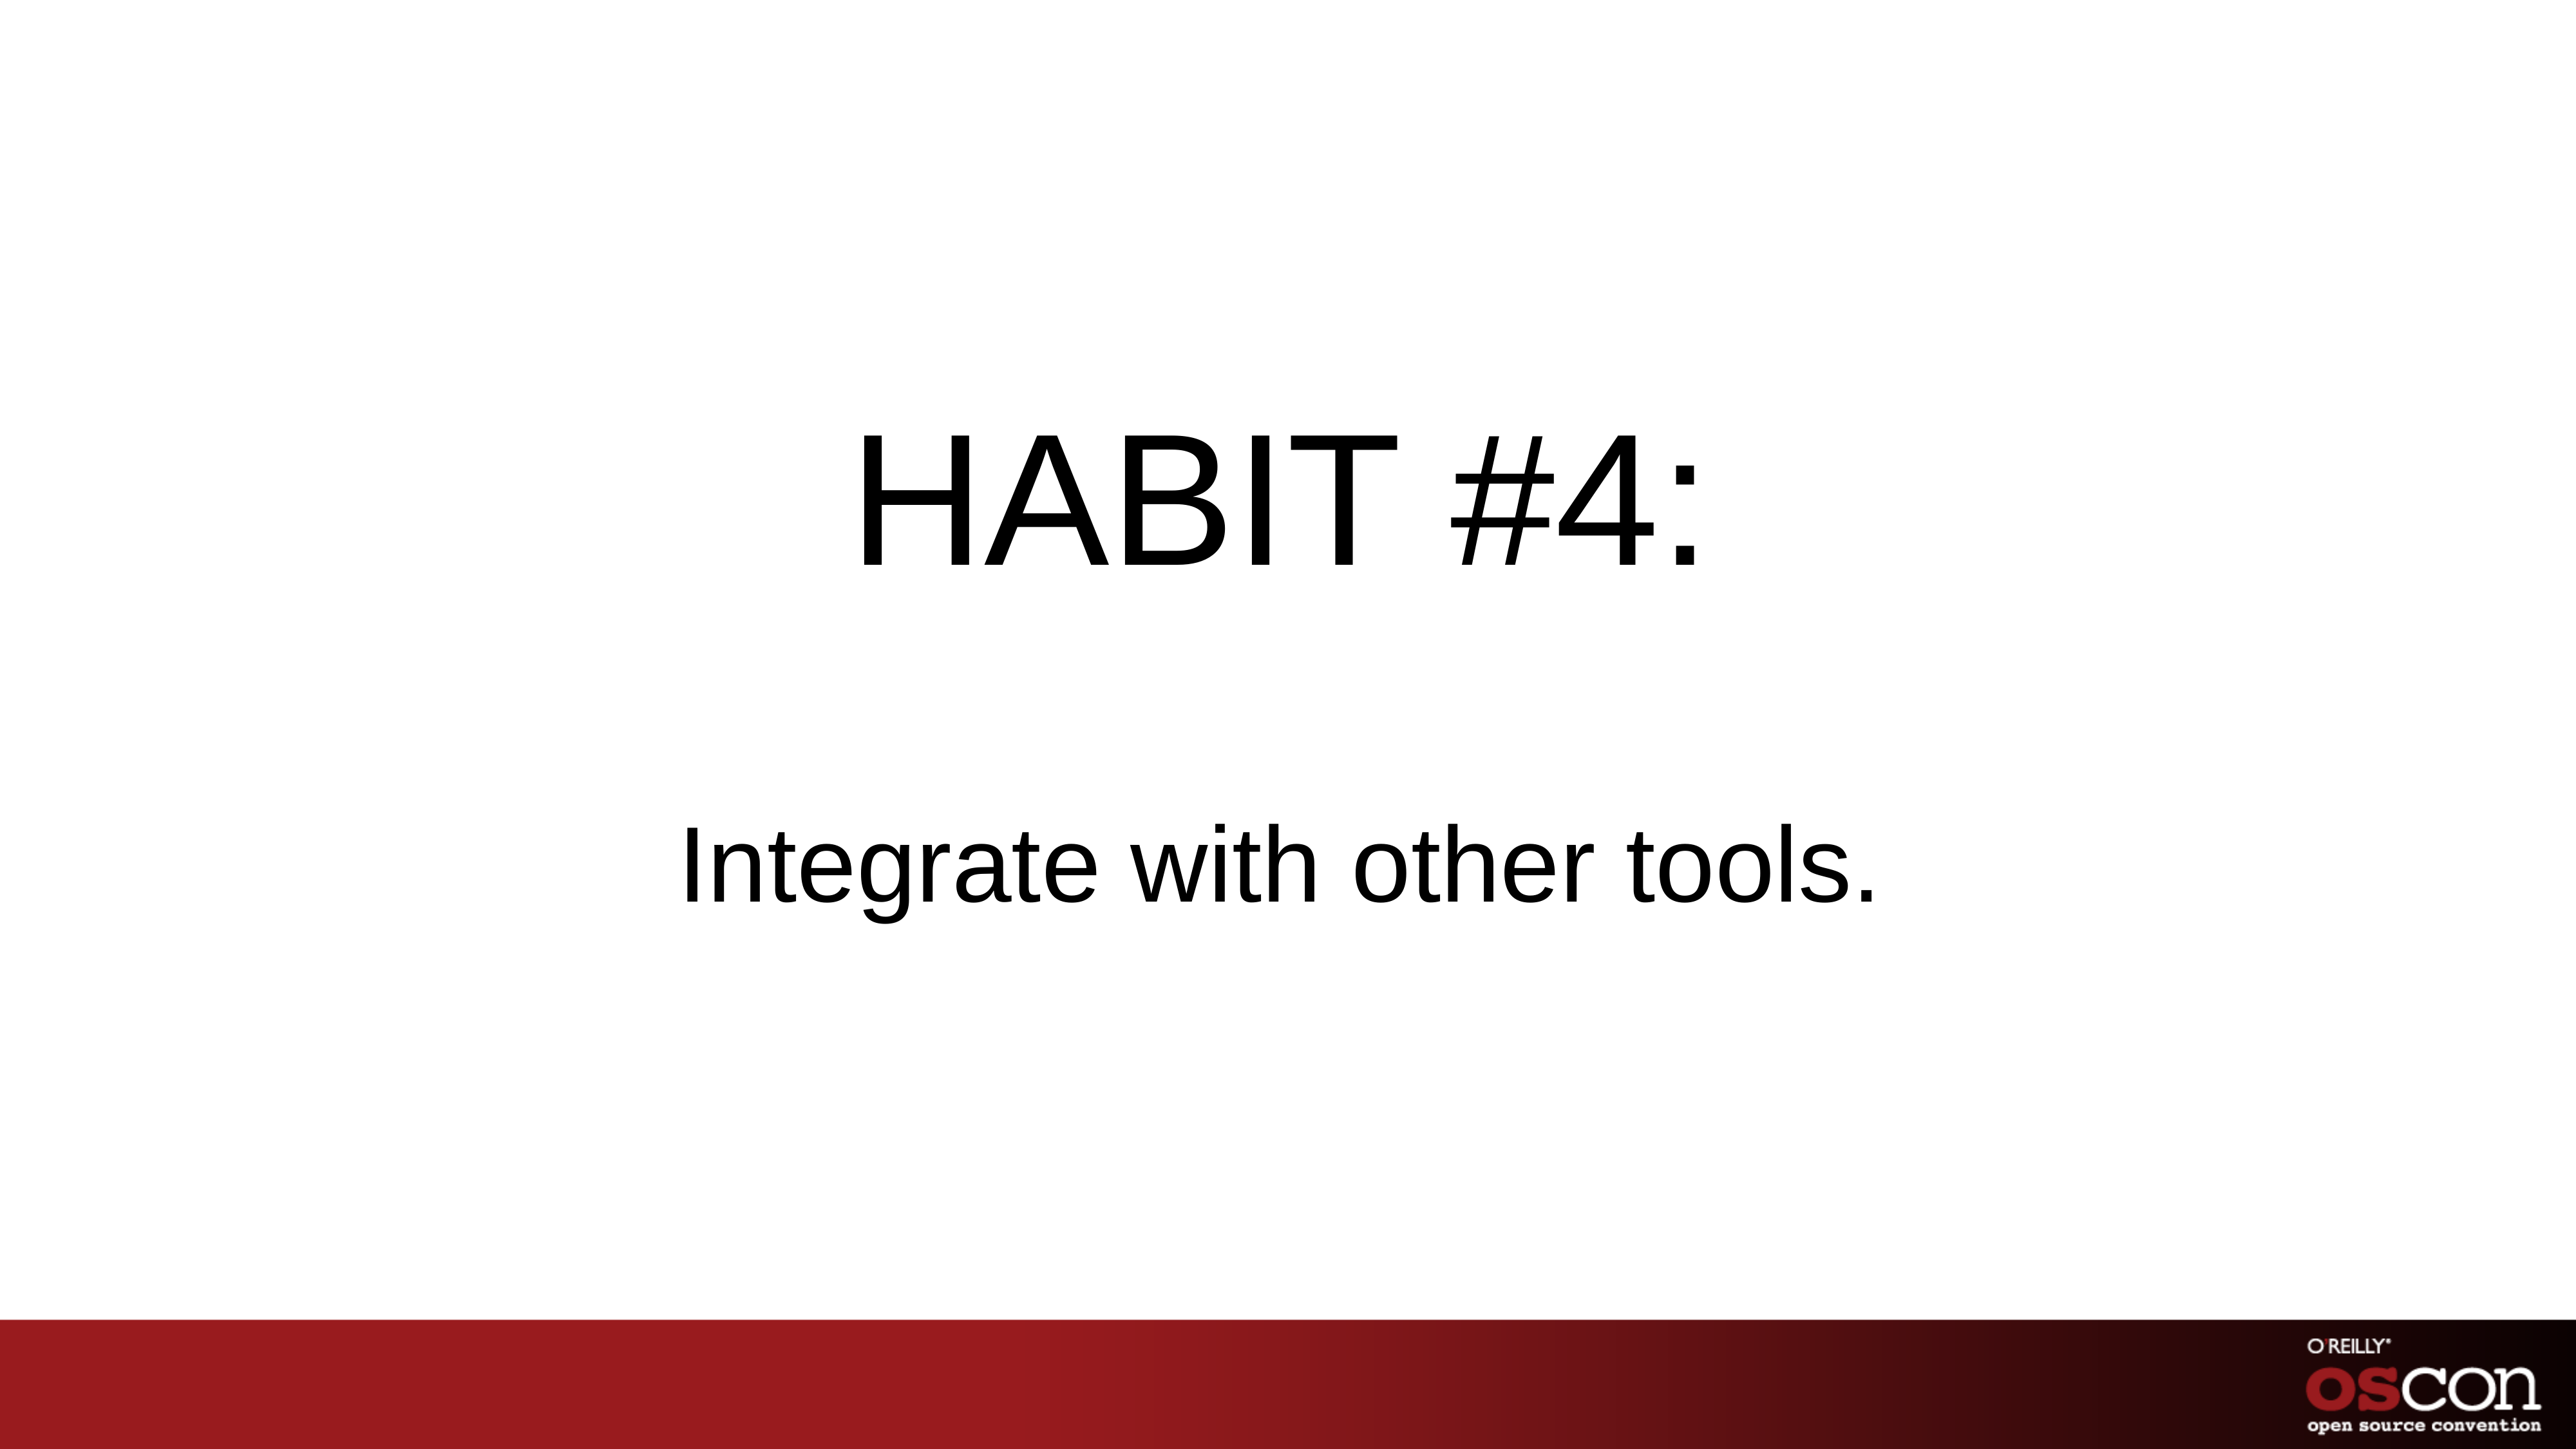

#
HABIT #4:
Integrate with other tools.